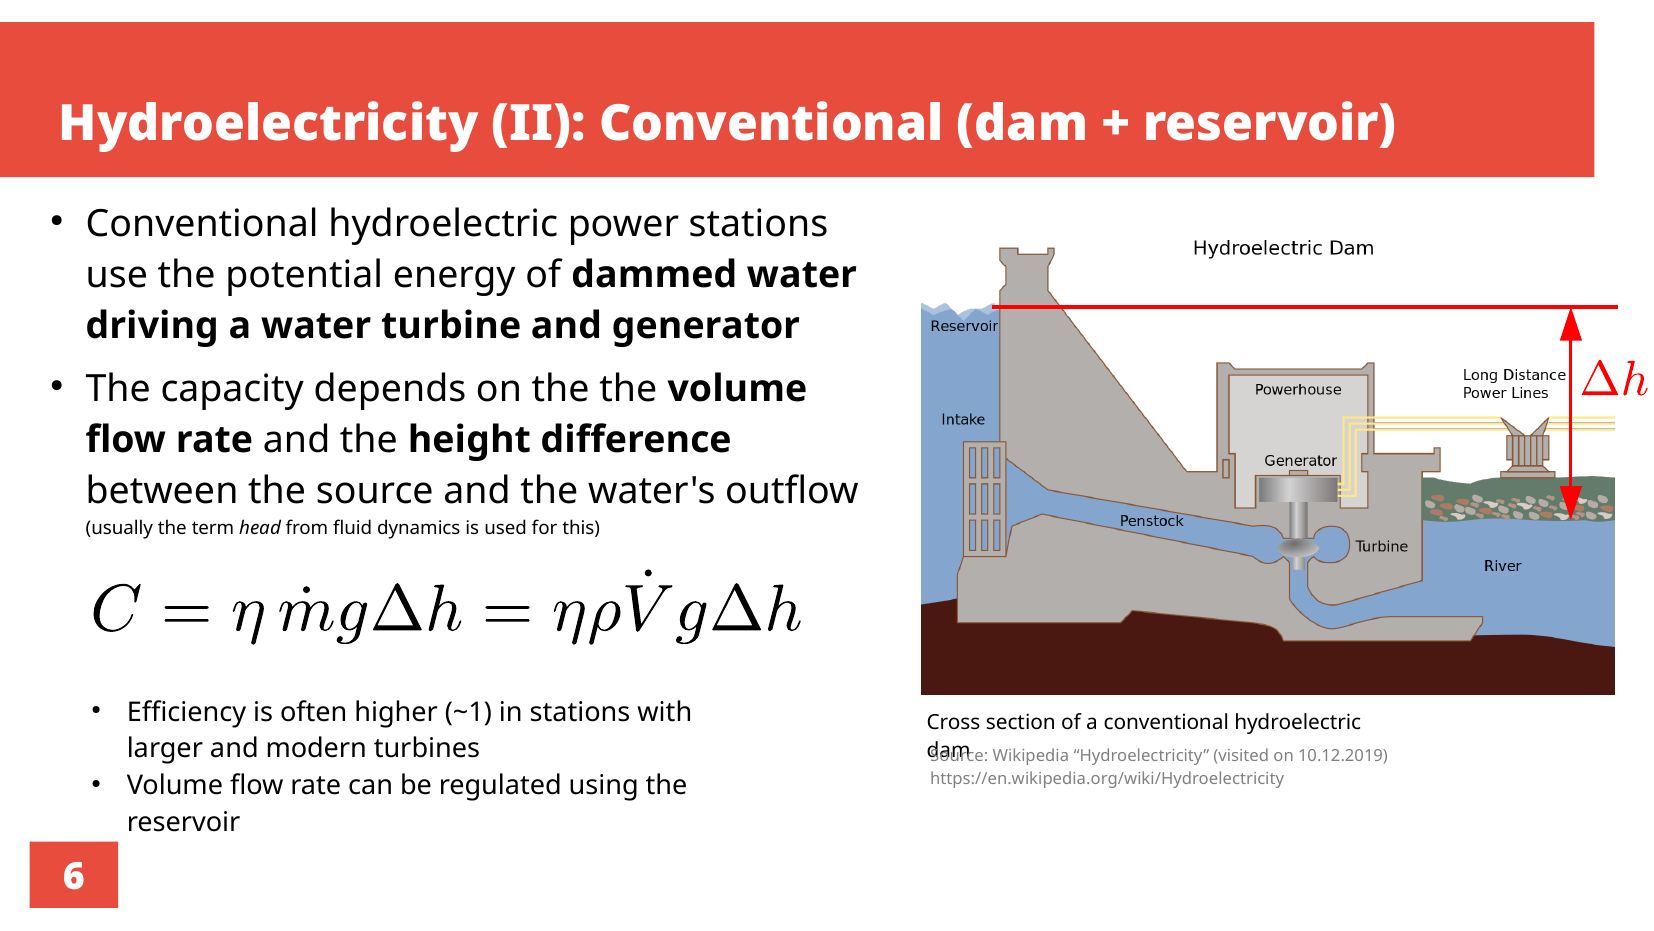

# Hydroelectricity (II): Conventional (dam + reservoir)
Conventional hydroelectric power stations use the potential energy of dammed water driving a water turbine and generator
The capacity depends on the the volume flow rate and the height difference between the source and the water's outflow (usually the term head from fluid dynamics is used for this)
Cross section of a conventional hydroelectric dam
Source: Wikipedia “Hydroelectricity” (visited on 10.12.2019)
https://en.wikipedia.org/wiki/Hydroelectricity
Efficiency is often higher (~1) in stations with larger and modern turbines
Volume flow rate can be regulated using the reservoir
6